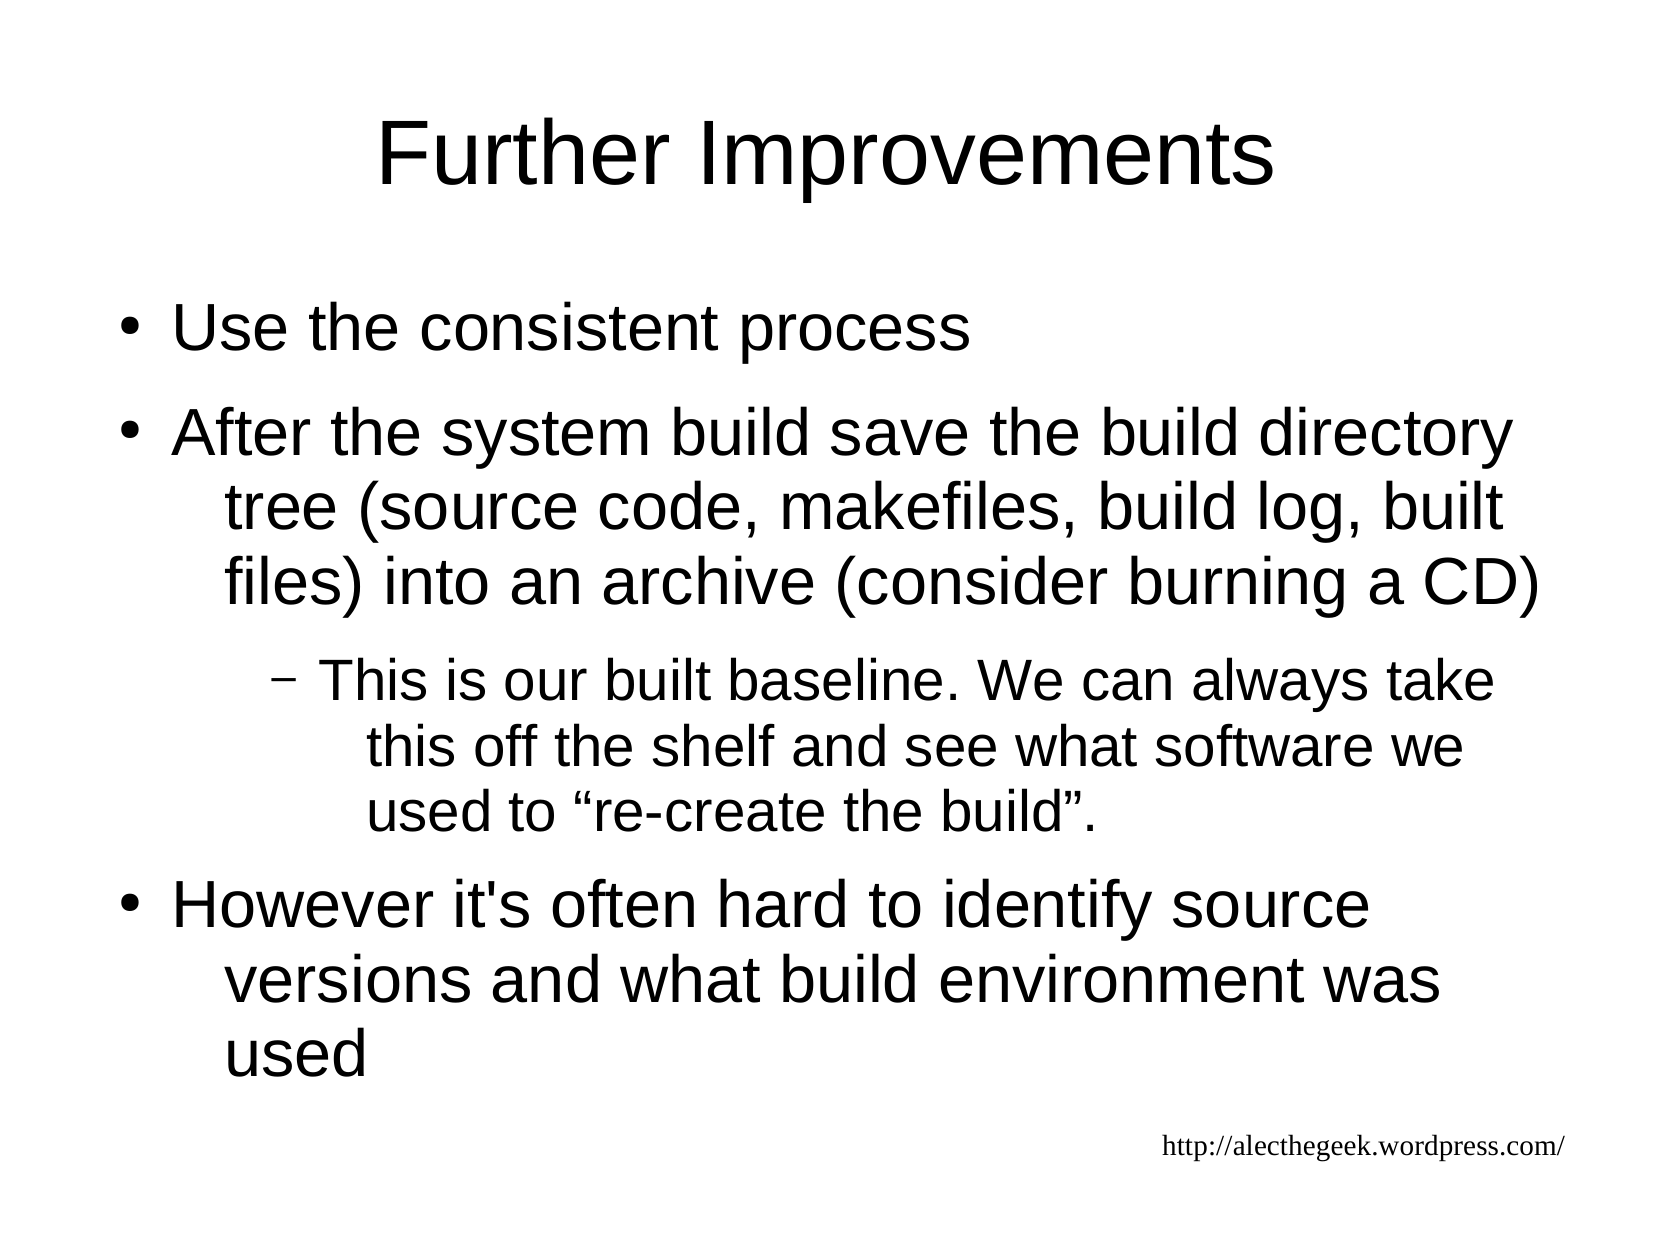

# Further Improvements
Use the consistent process
After the system build save the build directory tree (source code, makefiles, build log, built files) into an archive (consider burning a CD)
This is our built baseline. We can always take this off the shelf and see what software we used to “re-create the build”.
However it's often hard to identify source versions and what build environment was used
http://alecthegeek.wordpress.com/